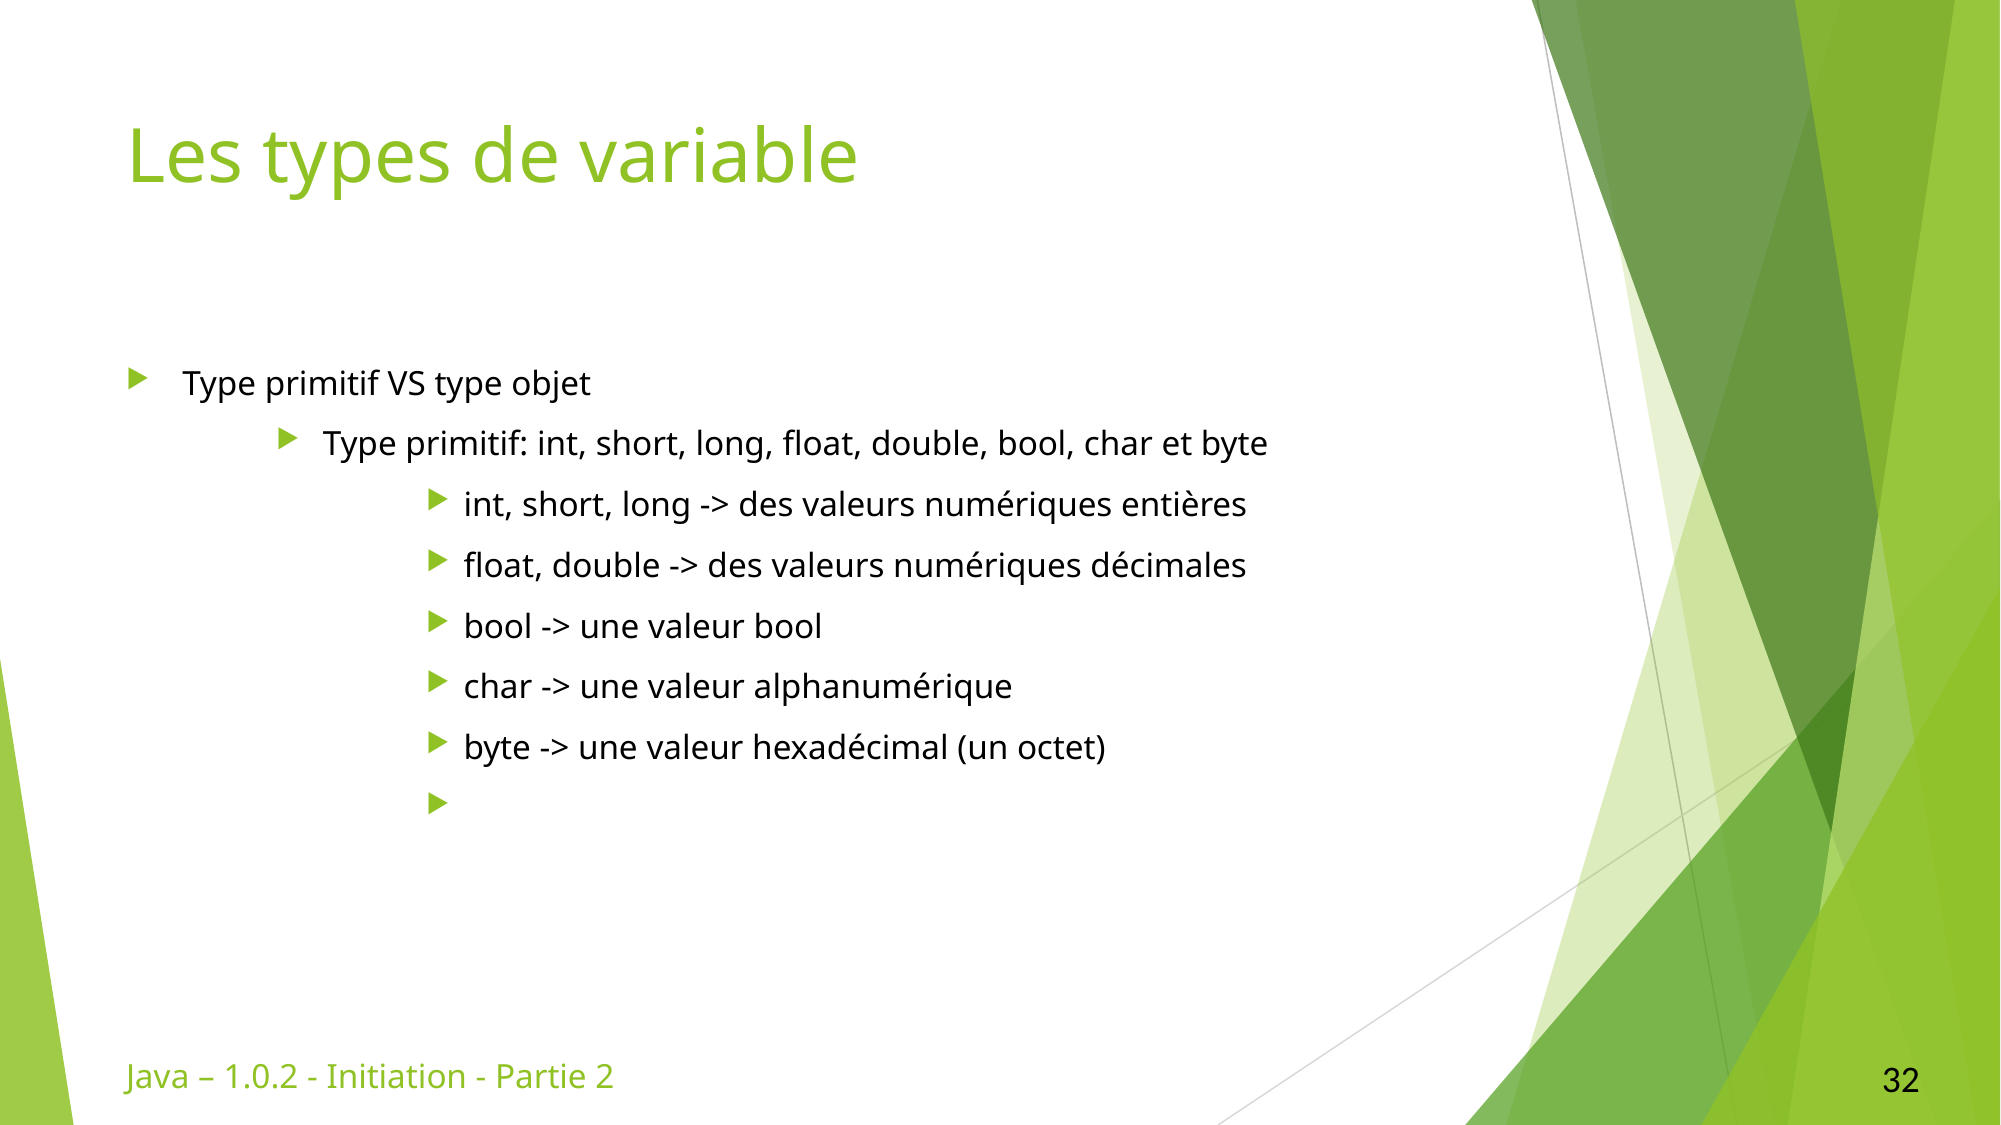

# Les types de variable
Type primitif VS type objet
Type primitif: int, short, long, float, double, bool, char et byte
int, short, long -> des valeurs numériques entières
float, double -> des valeurs numériques décimales
bool -> une valeur bool
char -> une valeur alphanumérique
byte -> une valeur hexadécimal (un octet)
Java – 1.0.2 - Initiation - Partie 2